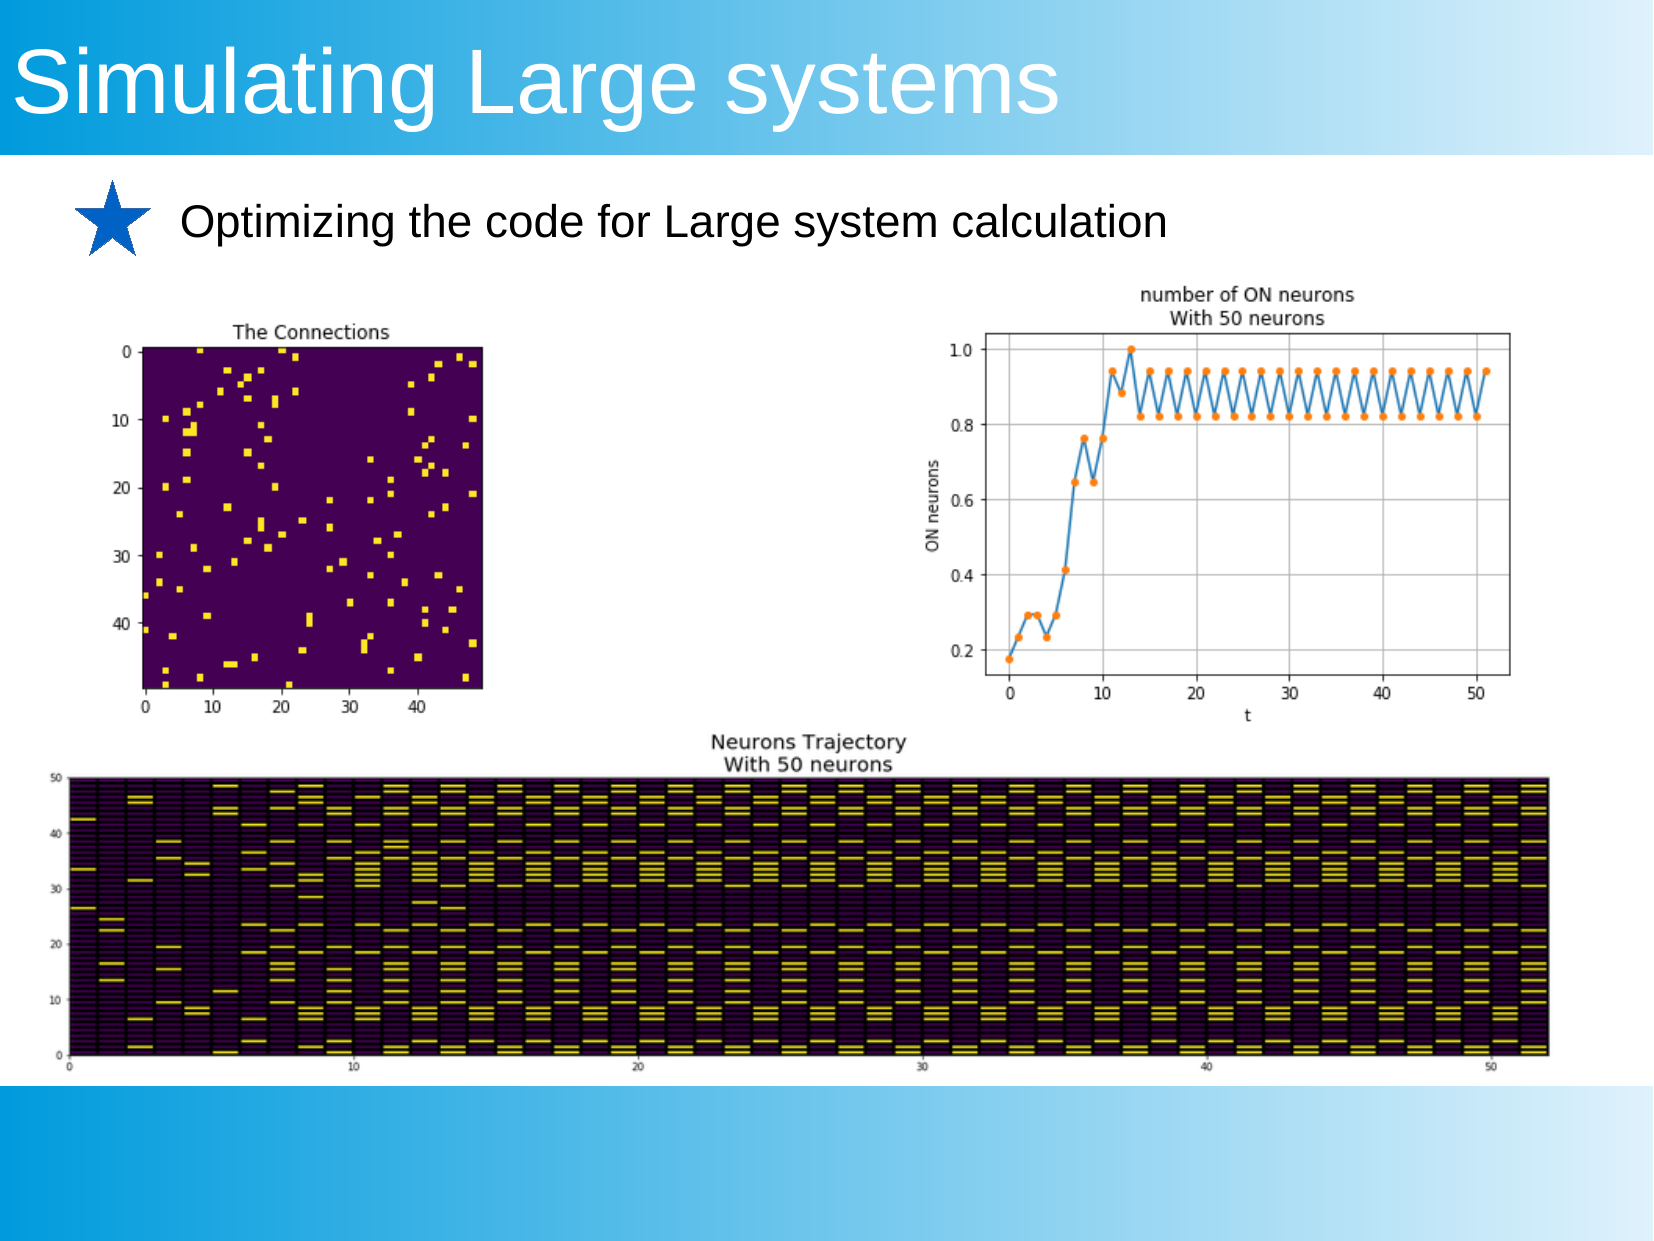

# Simulating Large systems
Optimizing the code for Large system calculation